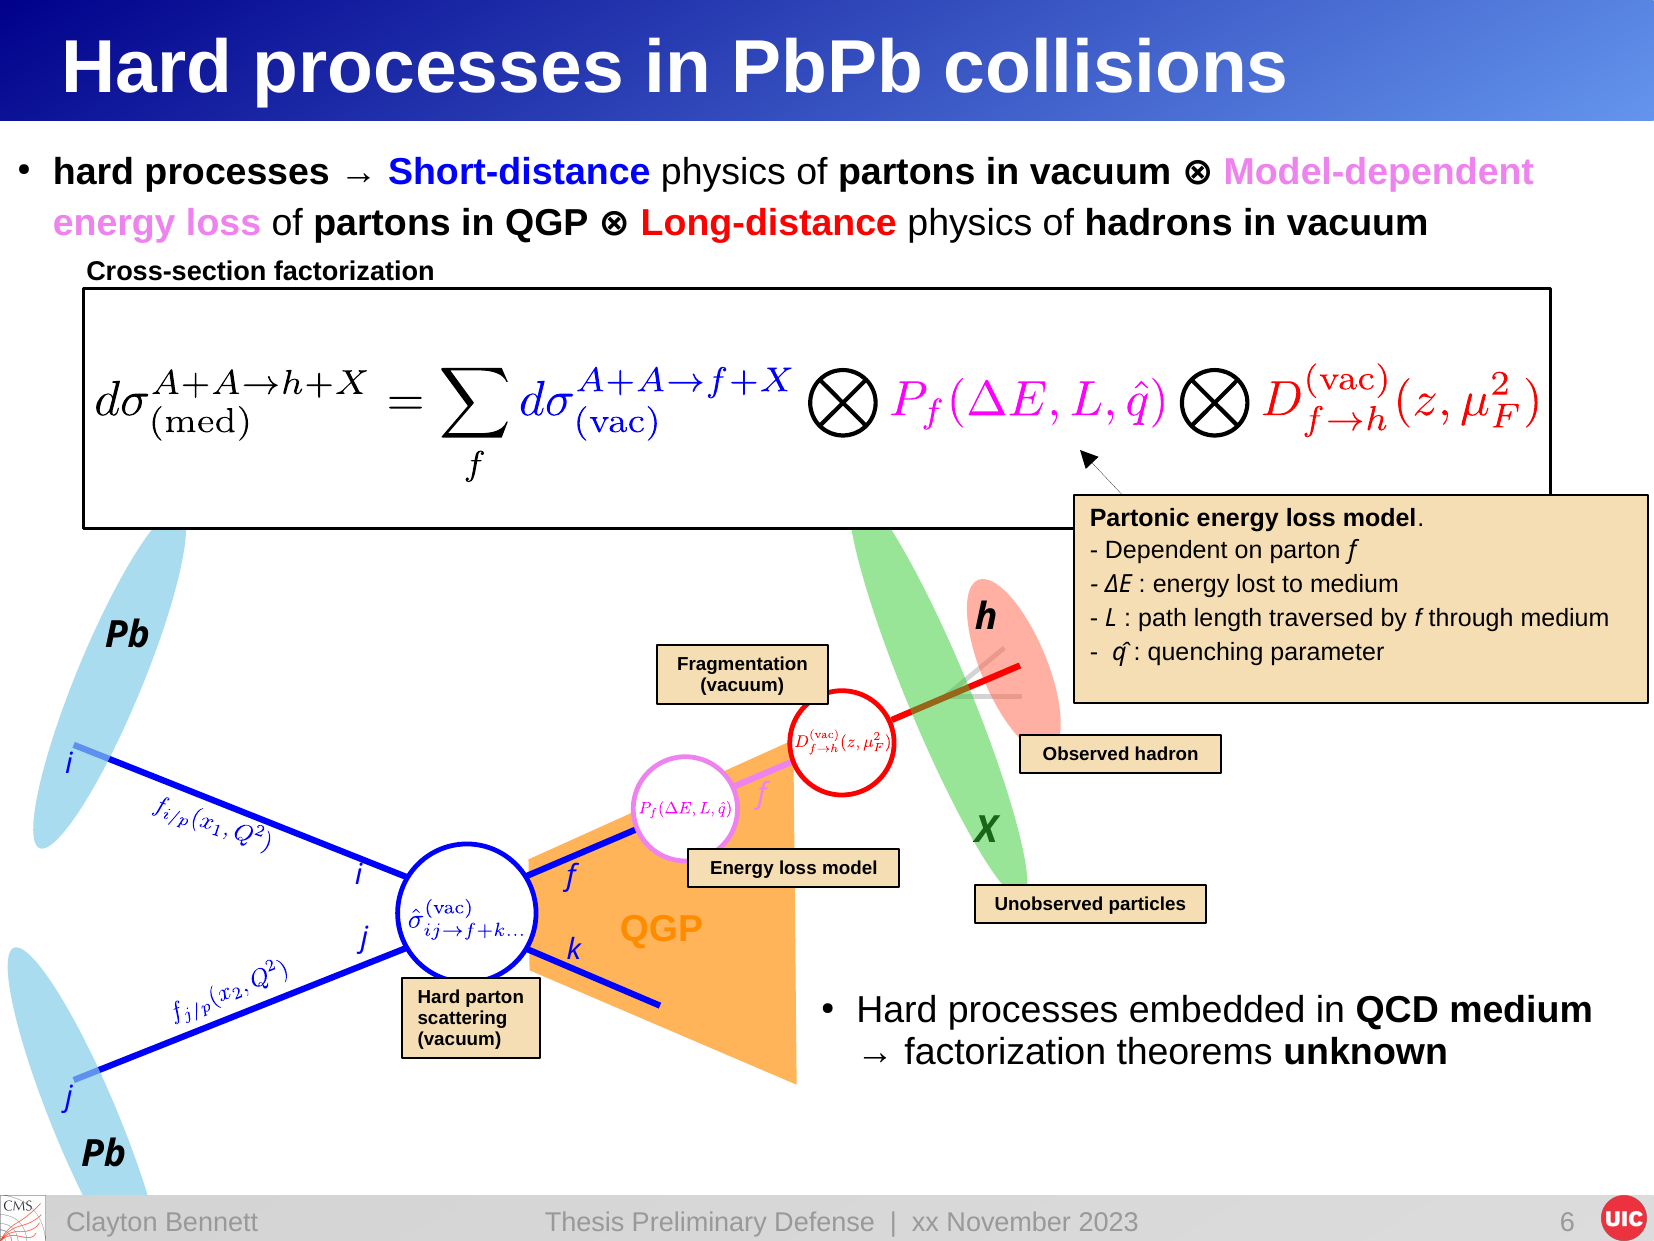

Hard processes in PbPb collisions
hard processes → Short-distance physics of partons in vacuum ⊗ Model-dependent energy loss of partons in QGP ⊗ Long-distance physics of hadrons in vacuum
Cross-section factorization
Partonic energy loss model.
- Dependent on parton f
- ΔE : energy lost to medium
- L : path length traversed by f through medium
- q̂ : quenching parameter
h
Pb
Fragmentation (vacuum)
Observed hadron
i
f
X
i
f
Energy loss model
Unobserved particles
QGP
j
k
Hard parton scattering (vacuum)
Hard processes embedded in QCD medium → factorization theorems unknown
j
Pb
Clayton Bennett
Thesis Preliminary Defense | xx November 2023